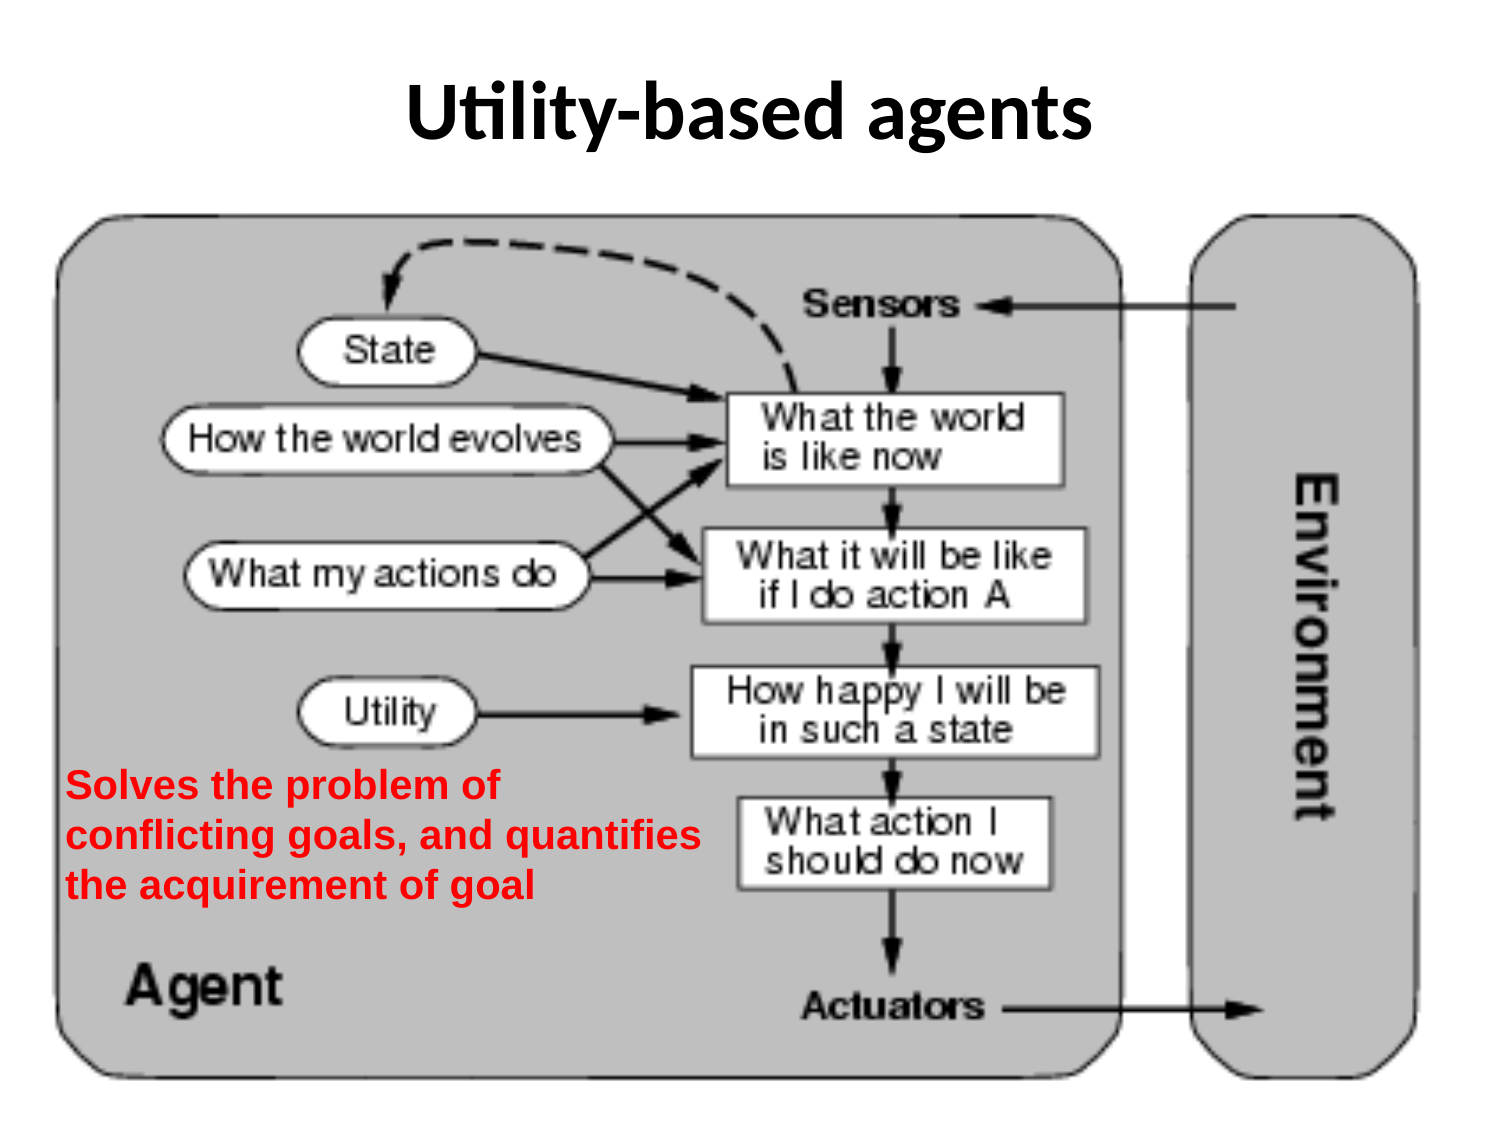

# Utility-based agents
Solves the problem of conflicting goals, and quantifies the acquirement of goal